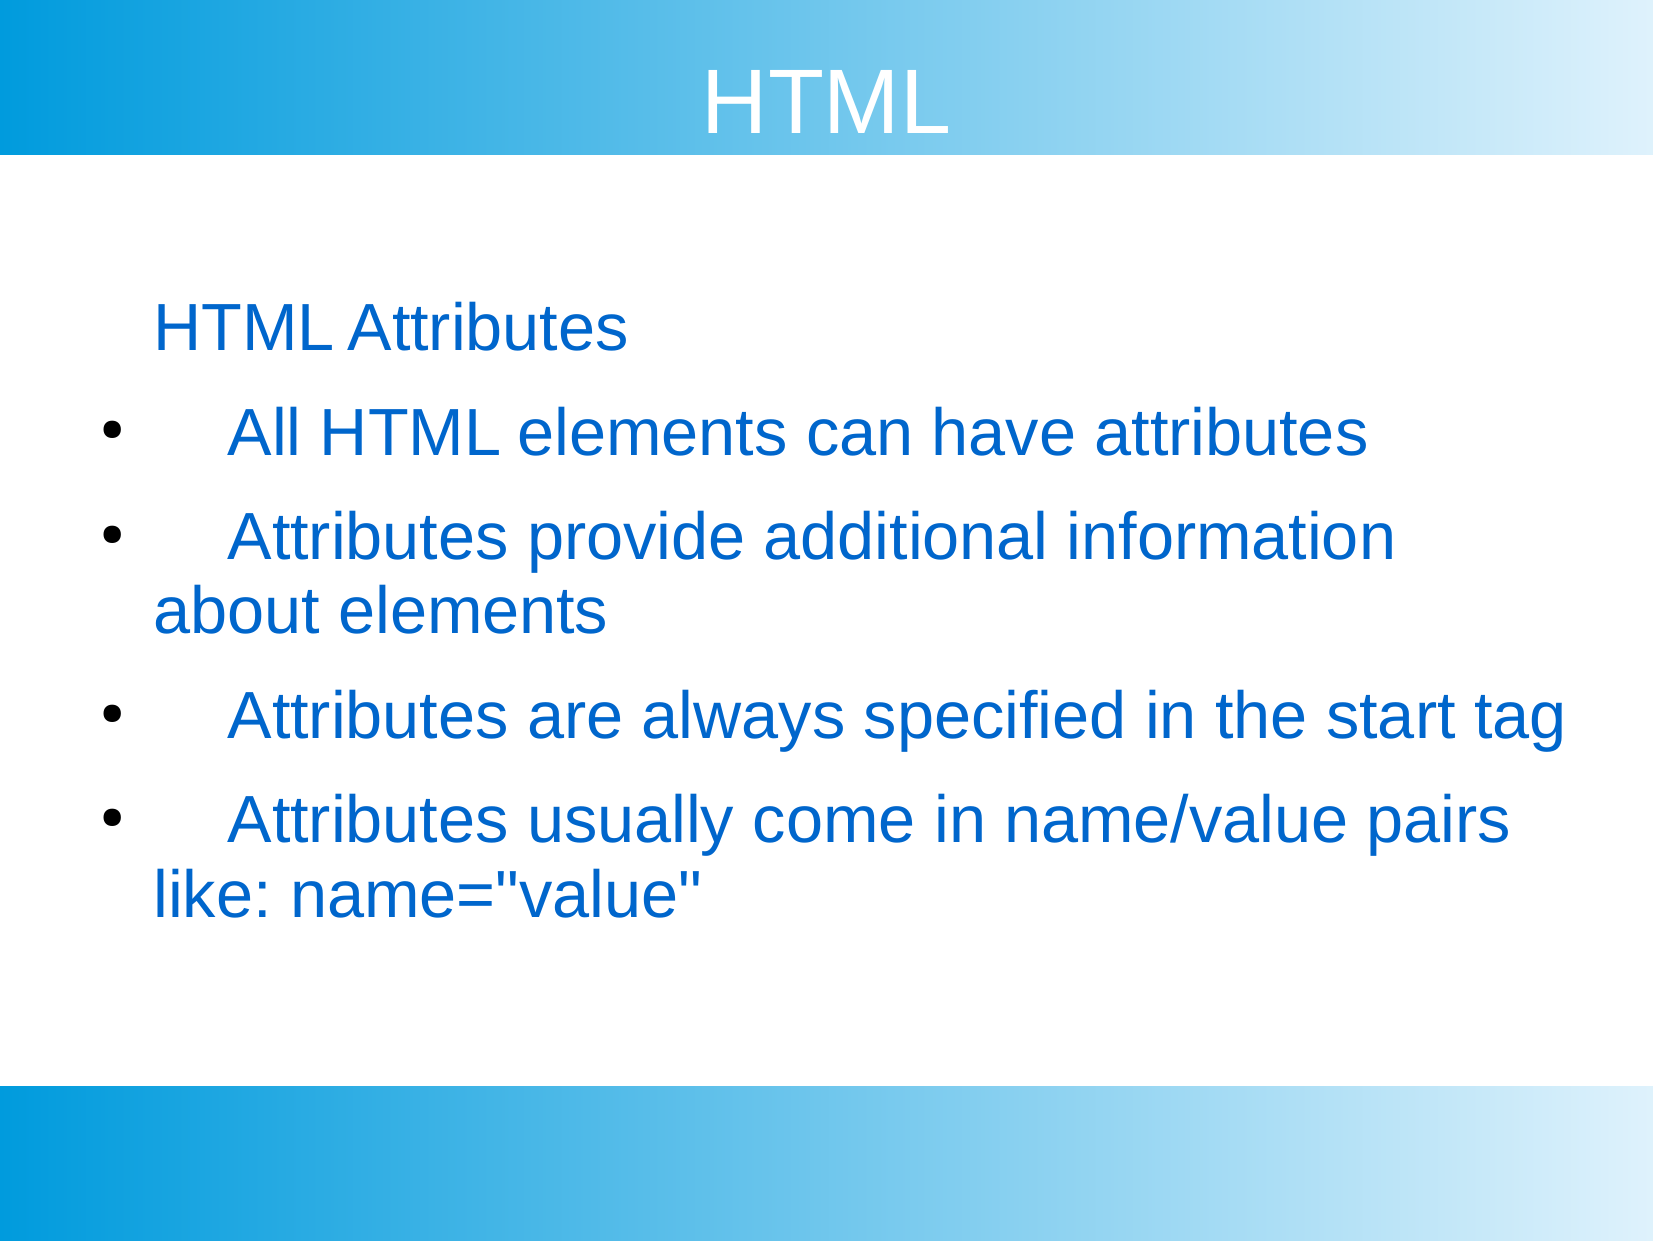

# HTML
HTML Attributes
 All HTML elements can have attributes
 Attributes provide additional information about elements
 Attributes are always specified in the start tag
 Attributes usually come in name/value pairs like: name="value"